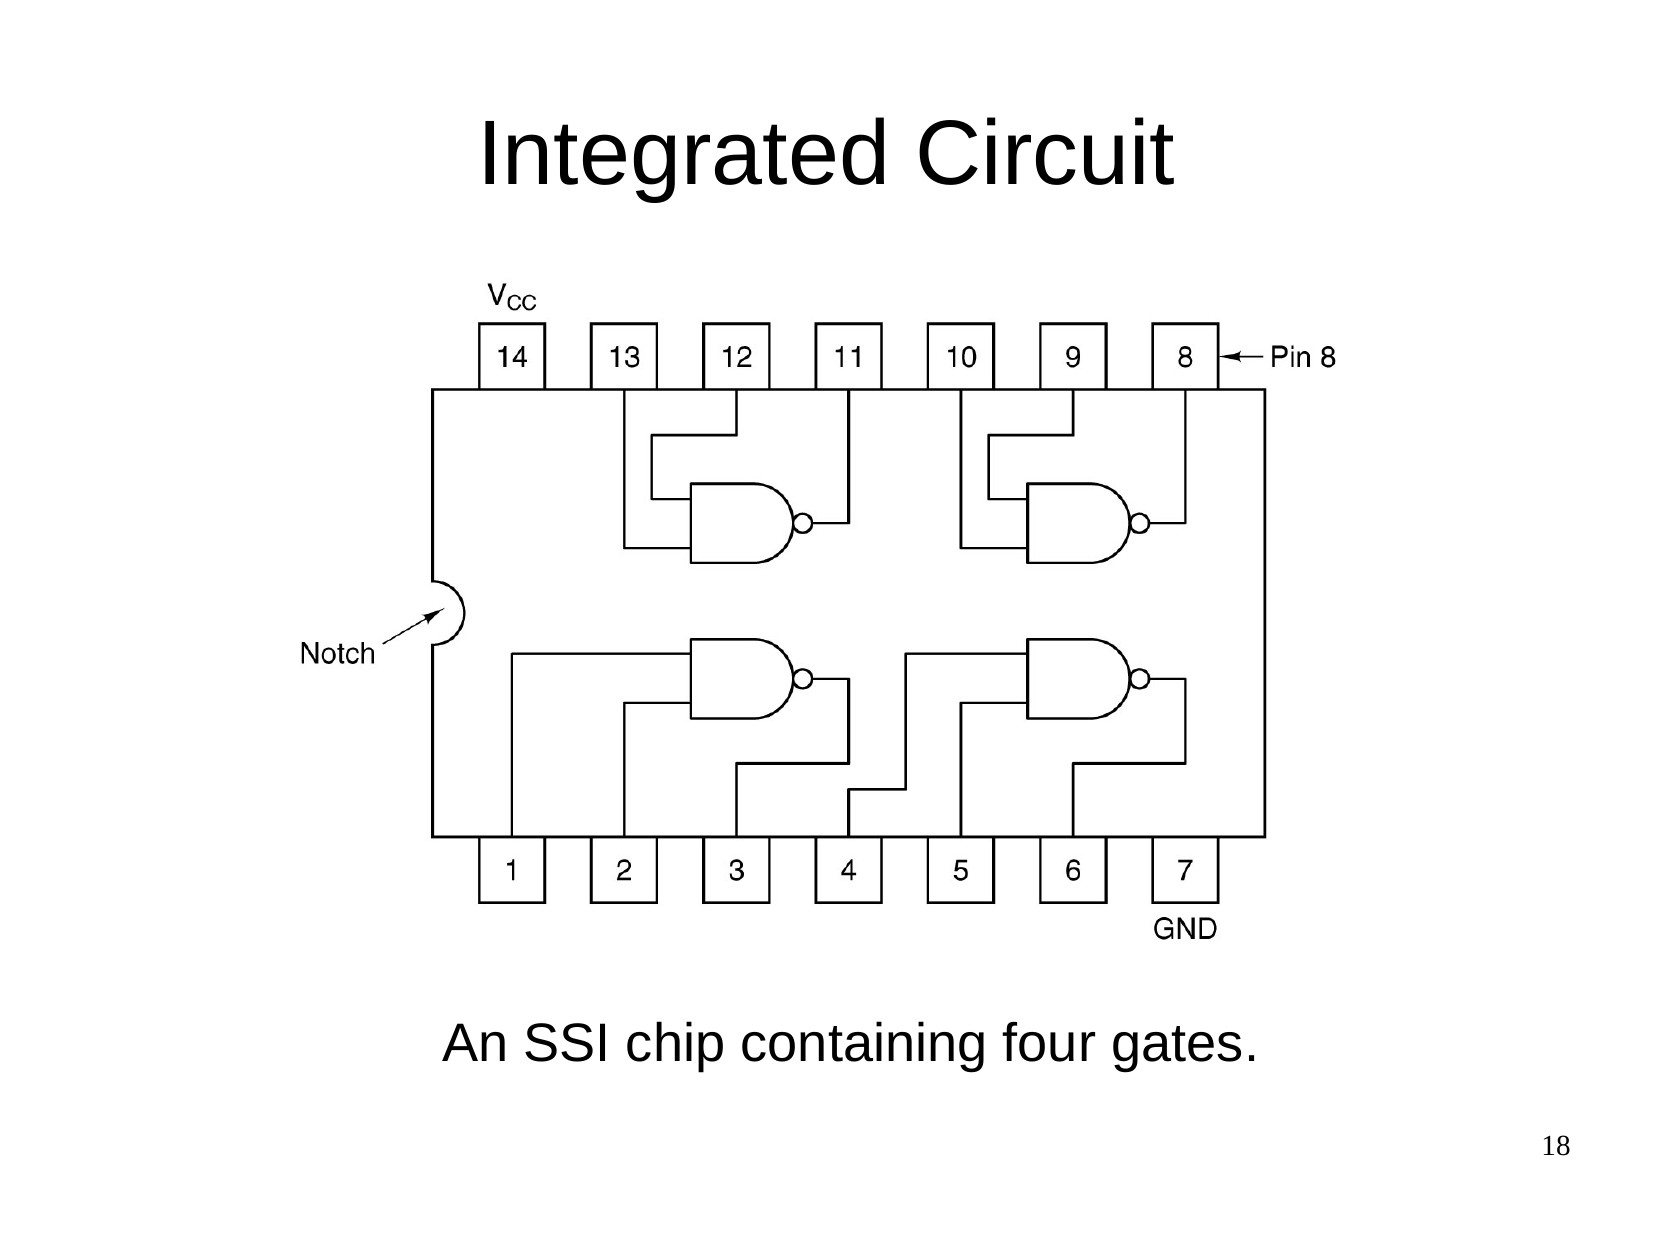

# Integrated Circuit
An SSI chip containing four gates.
18